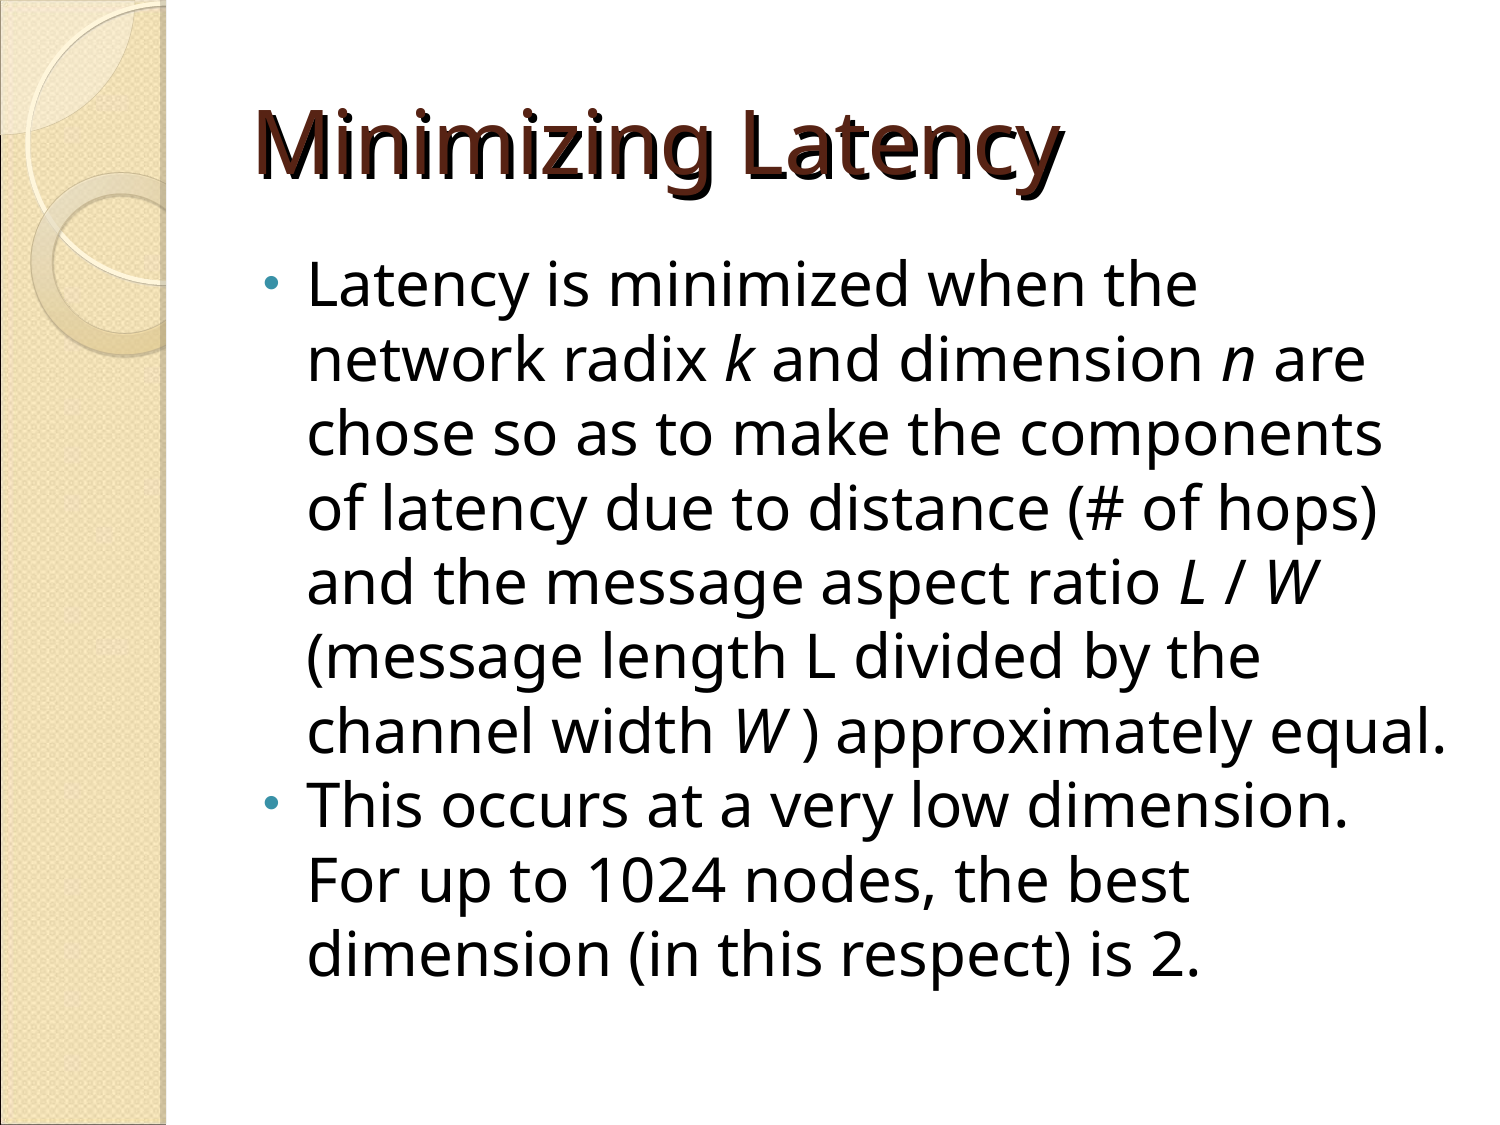

# Minimizing Latency
Latency is minimized when the network radix k and dimension n are chose so as to make the components of latency due to distance (# of hops) and the message aspect ratio L / W (message length L divided by the channel width W ) approximately equal.
This occurs at a very low dimension. For up to 1024 nodes, the best dimension (in this respect) is 2.